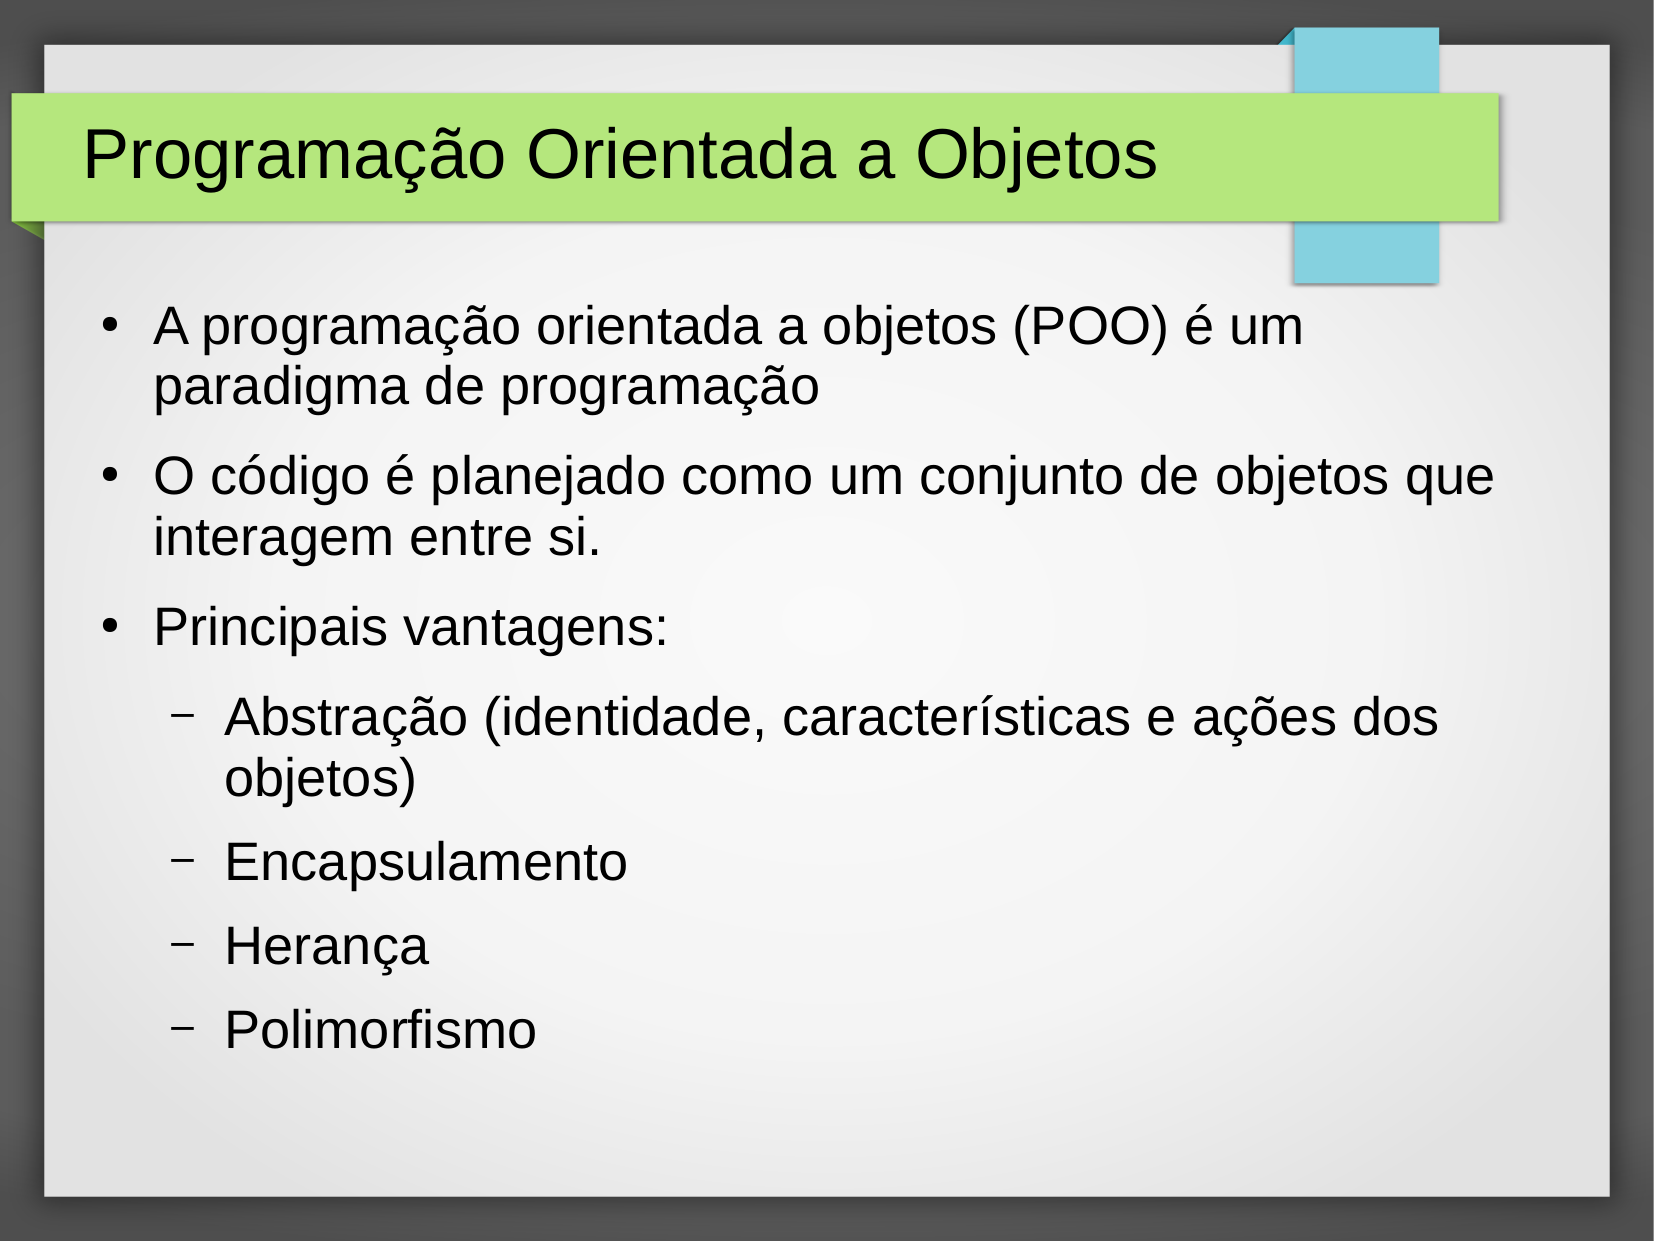

# Programação Orientada a Objetos
A programação orientada a objetos (POO) é um paradigma de programação
O código é planejado como um conjunto de objetos que interagem entre si.
Principais vantagens:
Abstração (identidade, características e ações dos objetos)
Encapsulamento
Herança
Polimorfismo